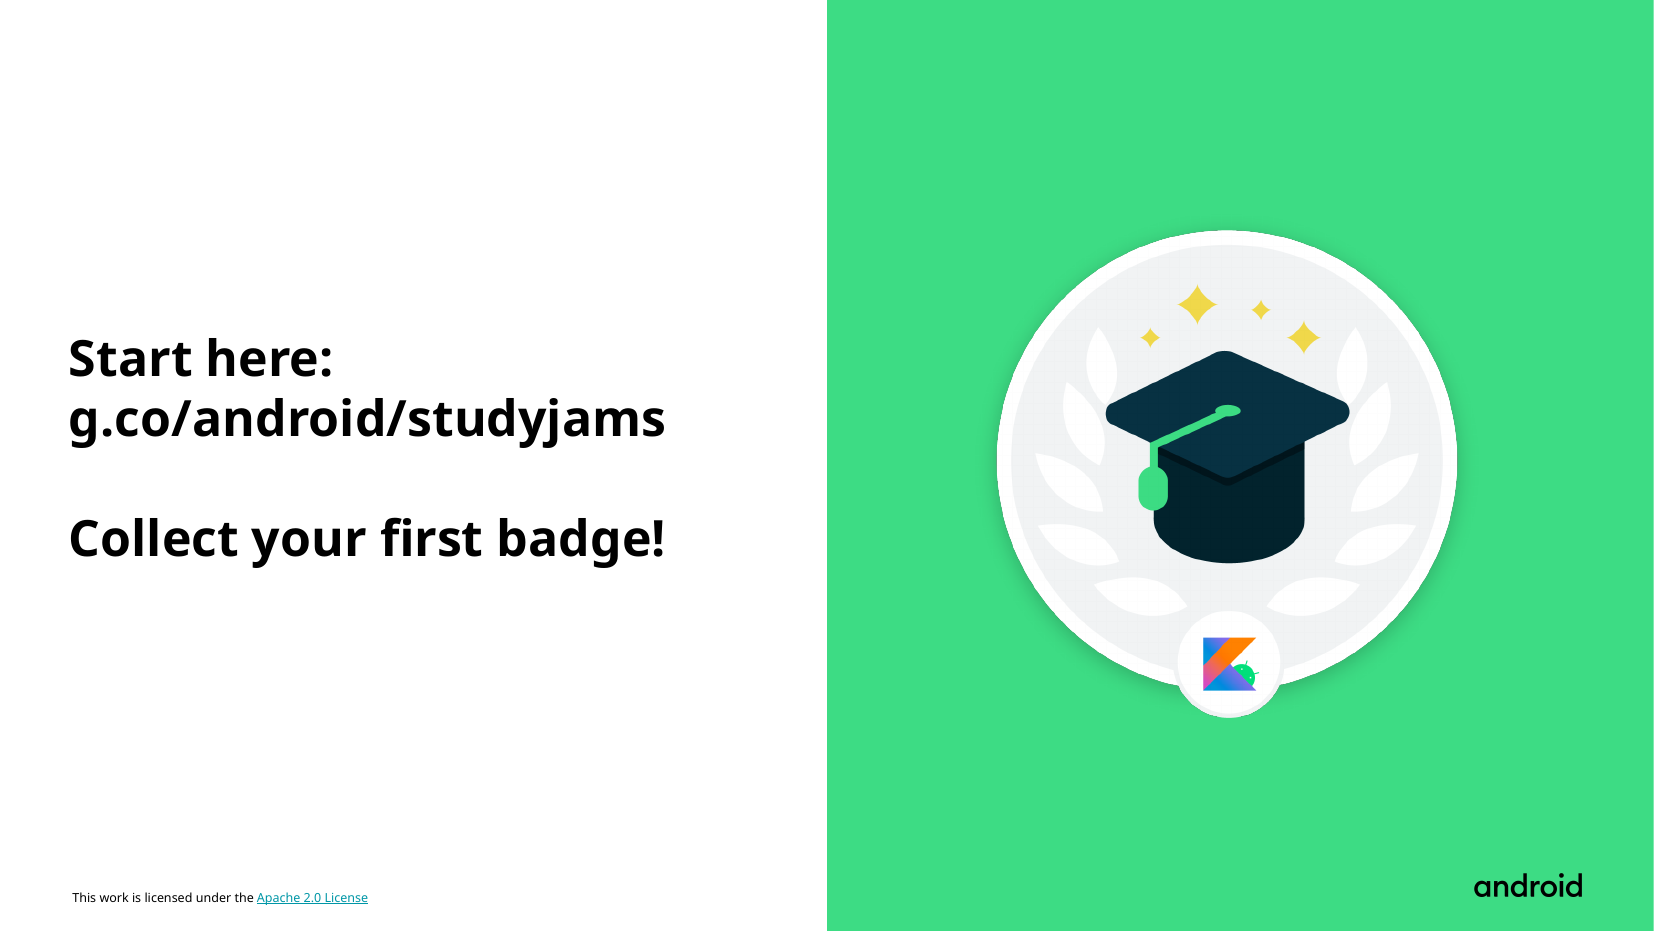

Start here:
g.co/android/studyjams
Collect your first badge!